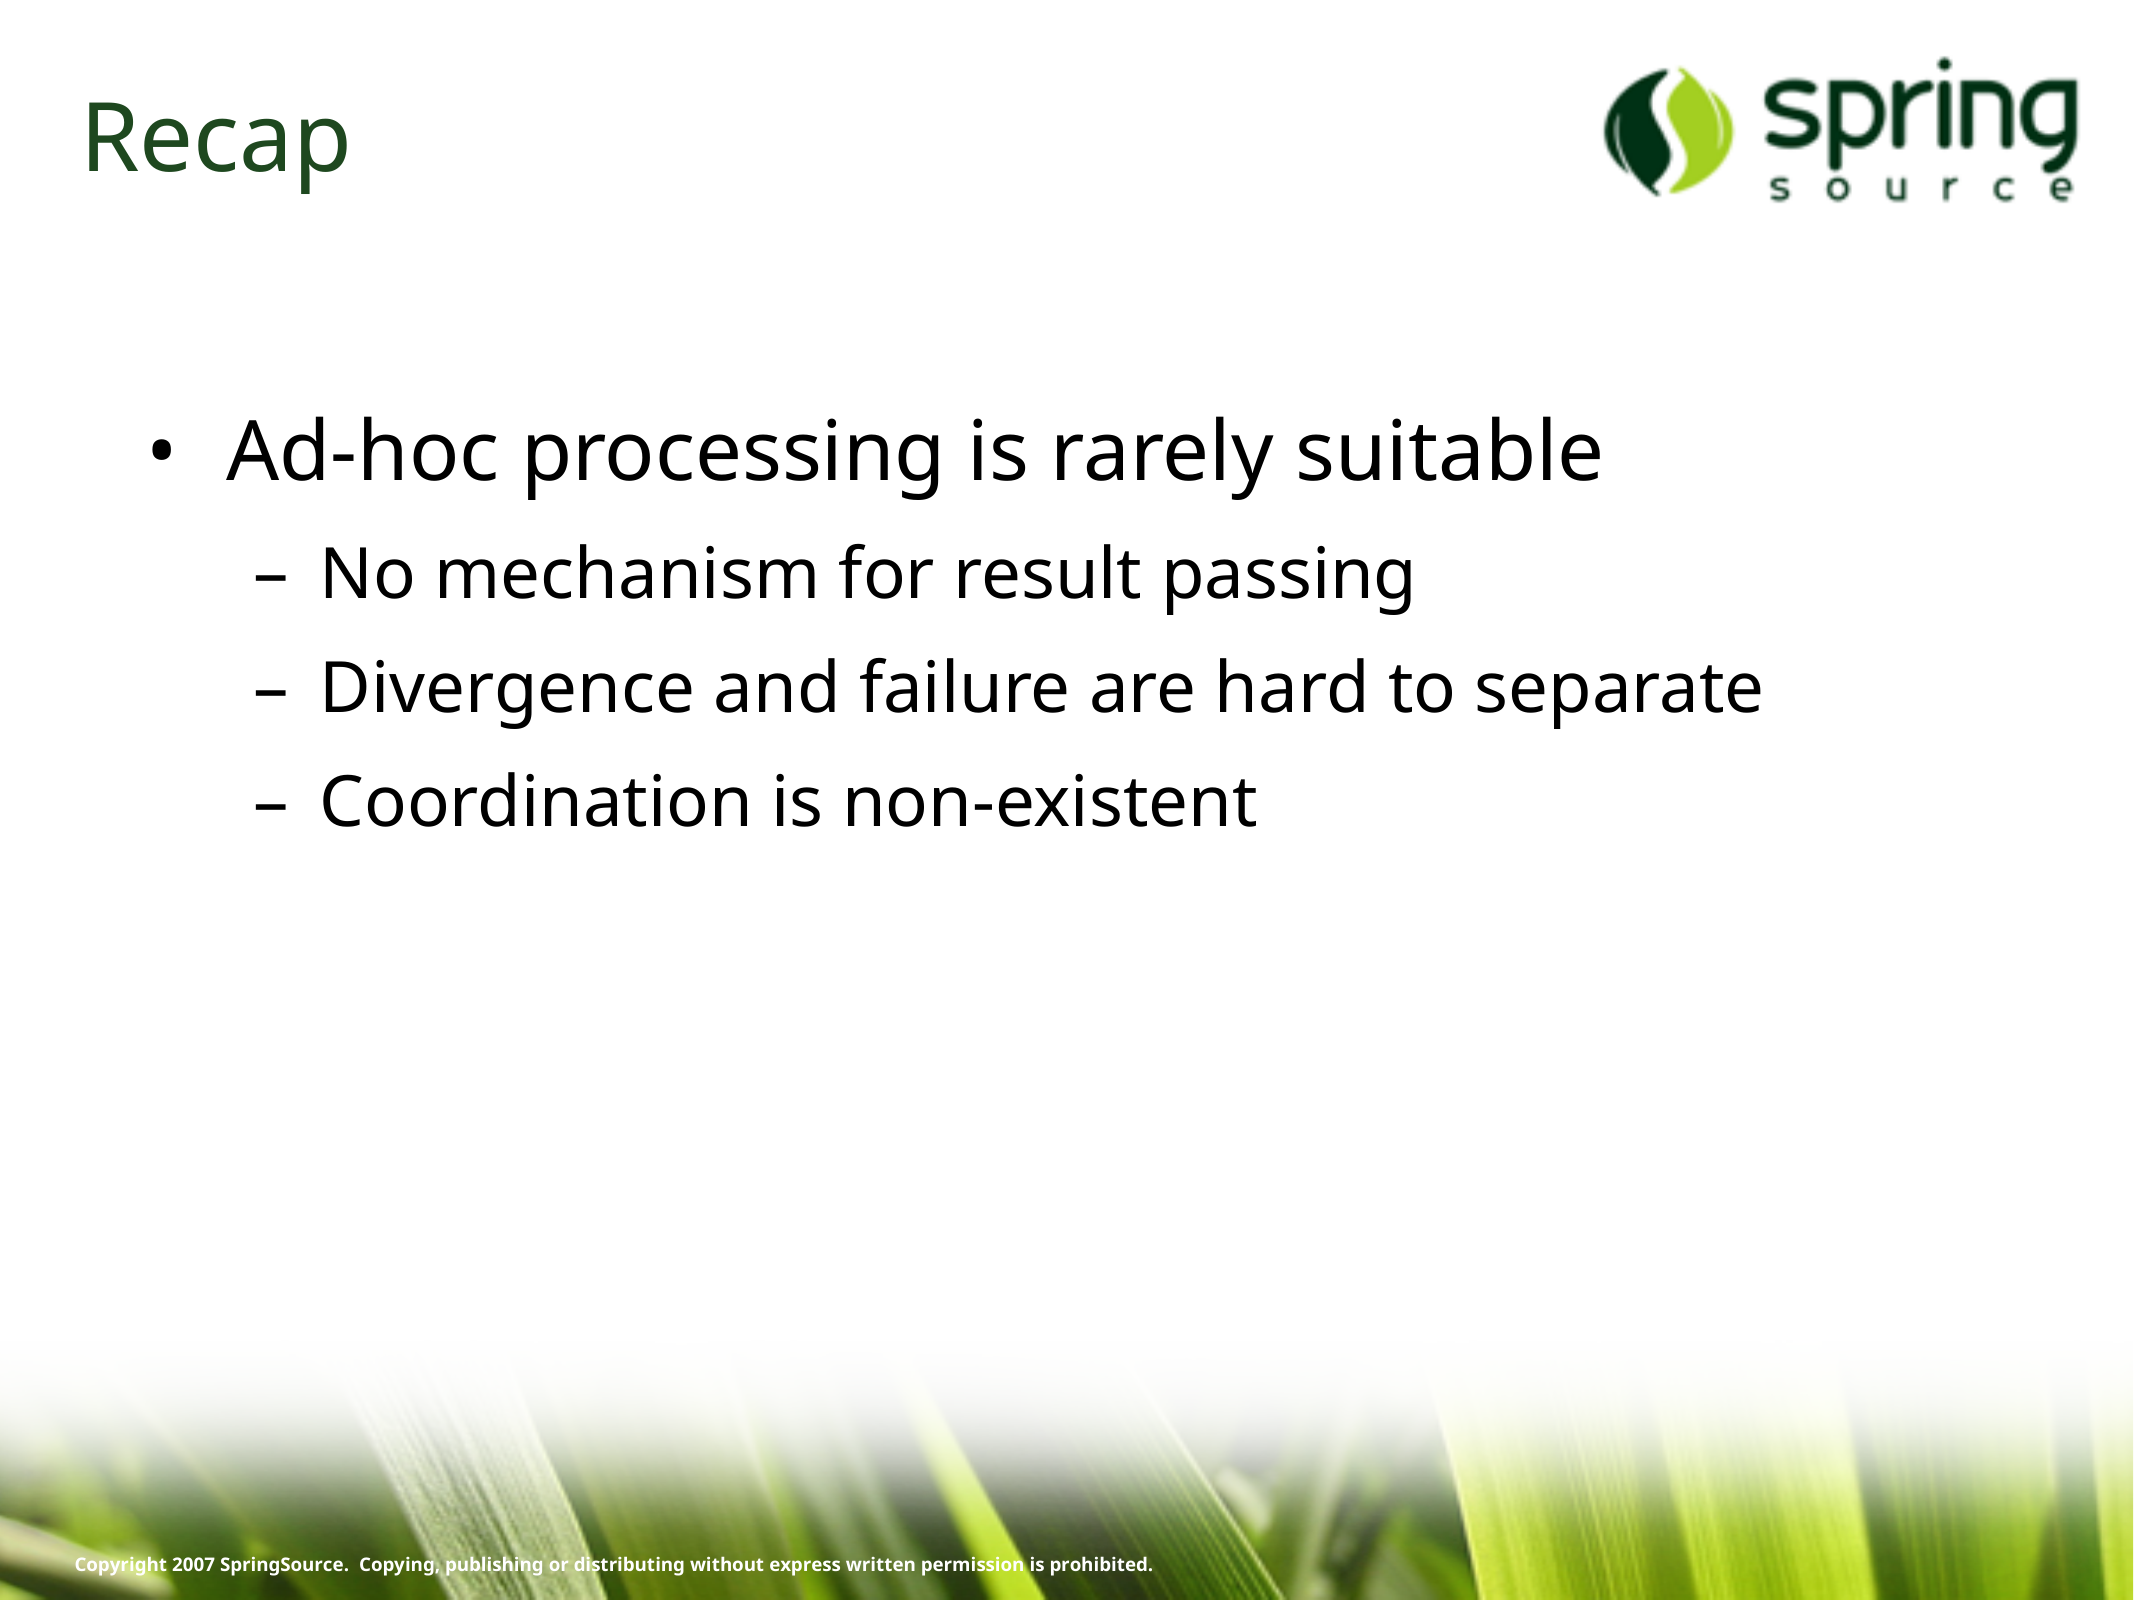

# Recap
Ad-hoc processing is rarely suitable
No mechanism for result passing
Divergence and failure are hard to separate
Coordination is non-existent